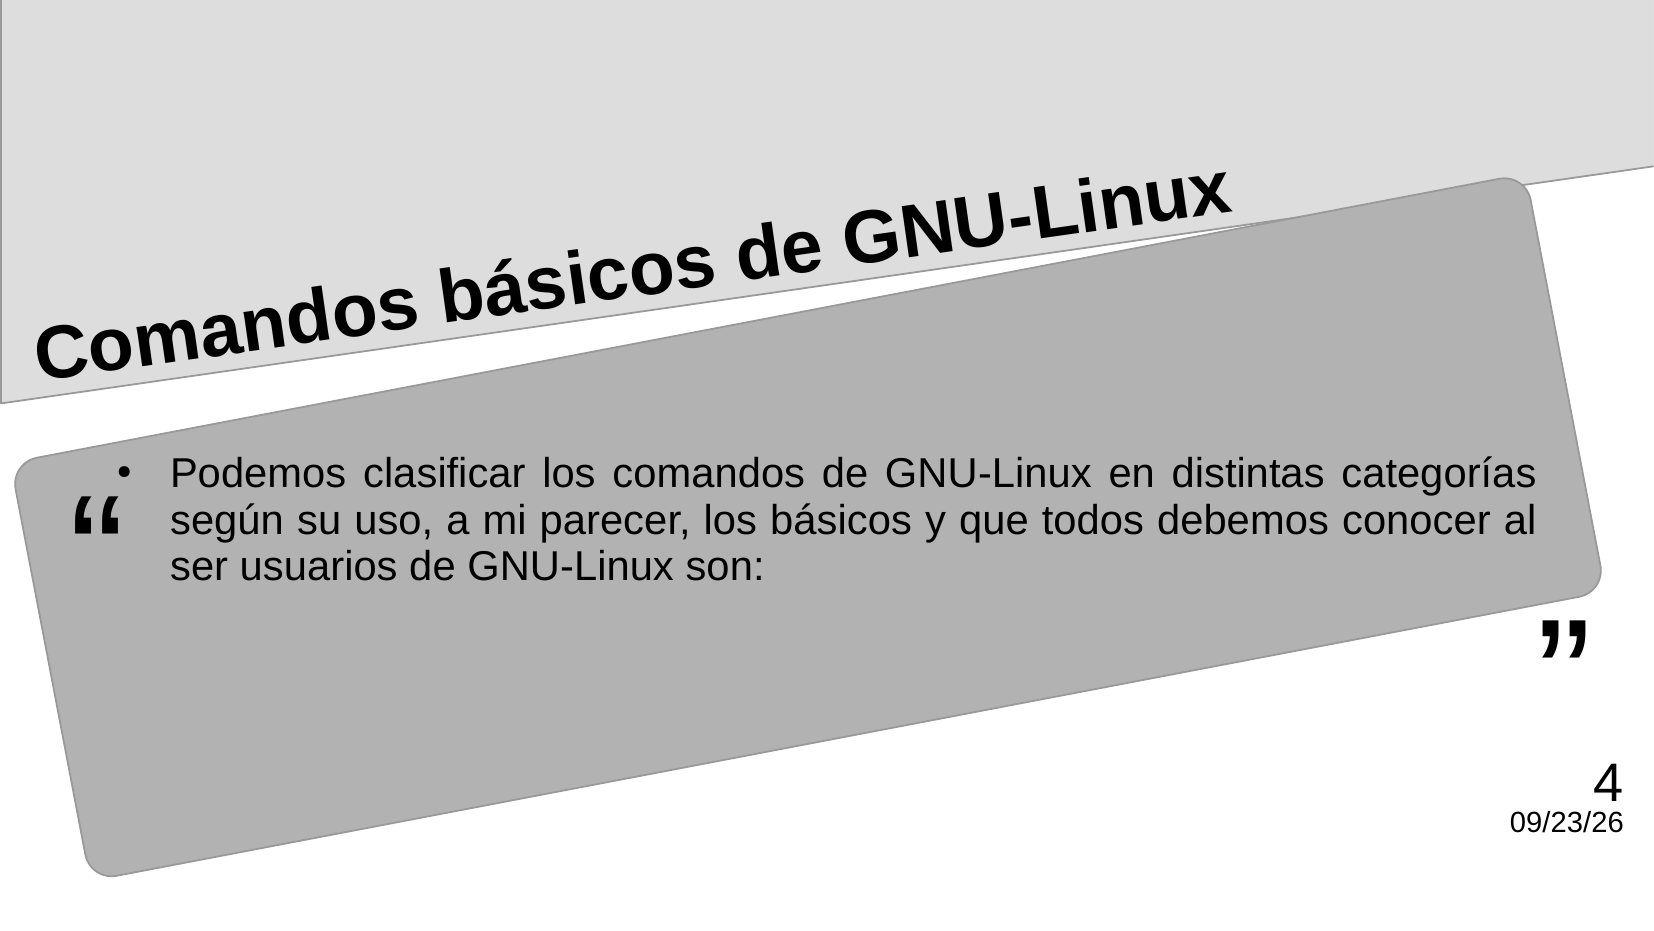

# Comandos básicos de GNU-Linux
Podemos clasificar los comandos de GNU-Linux en distintas categorías según su uso, a mi parecer, los básicos y que todos debemos conocer al ser usuarios de GNU-Linux son:
4